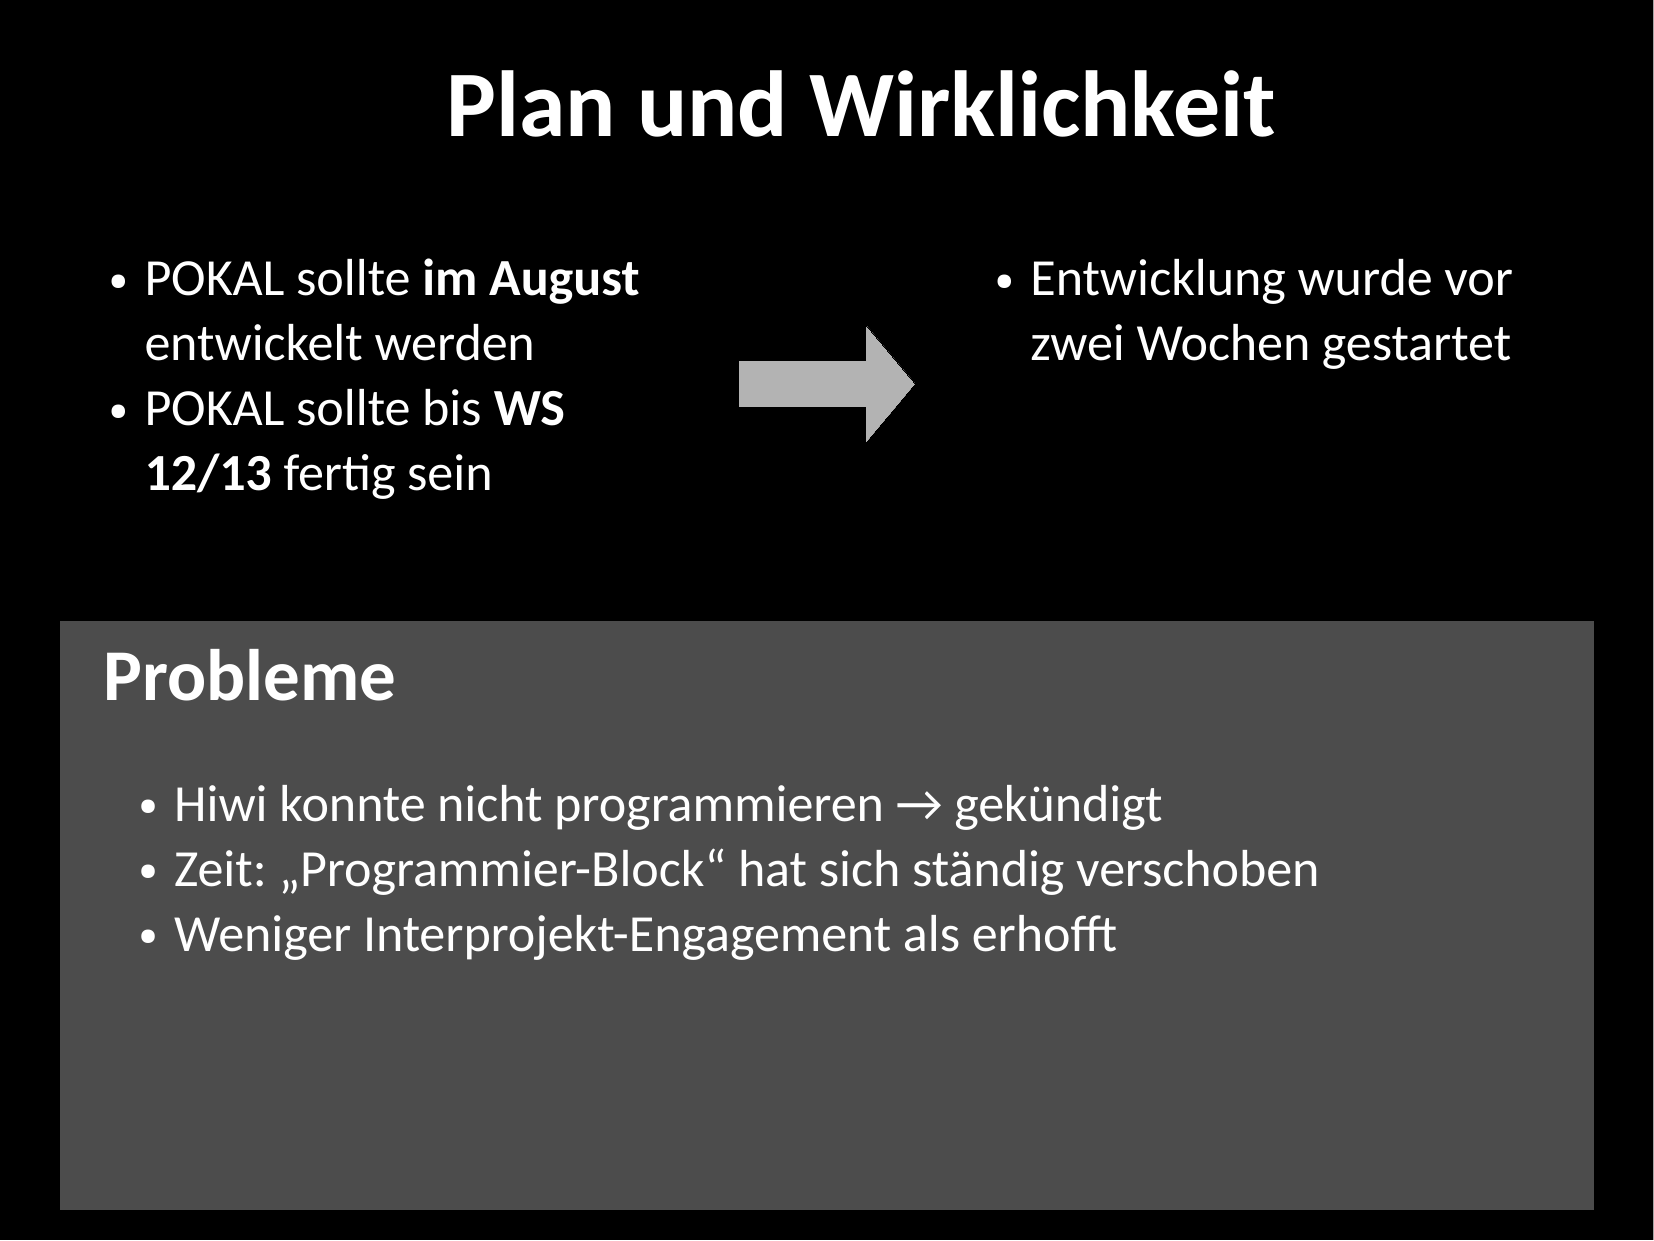

Plan und Wirklichkeit
POKAL sollte im August entwickelt werden
POKAL sollte bis WS 12/13 fertig sein
Entwicklung wurde vor zwei Wochen gestartet
Probleme
Hiwi konnte nicht programmieren → gekündigt
Zeit: „Programmier-Block“ hat sich ständig verschoben
Weniger Interprojekt-Engagement als erhofft